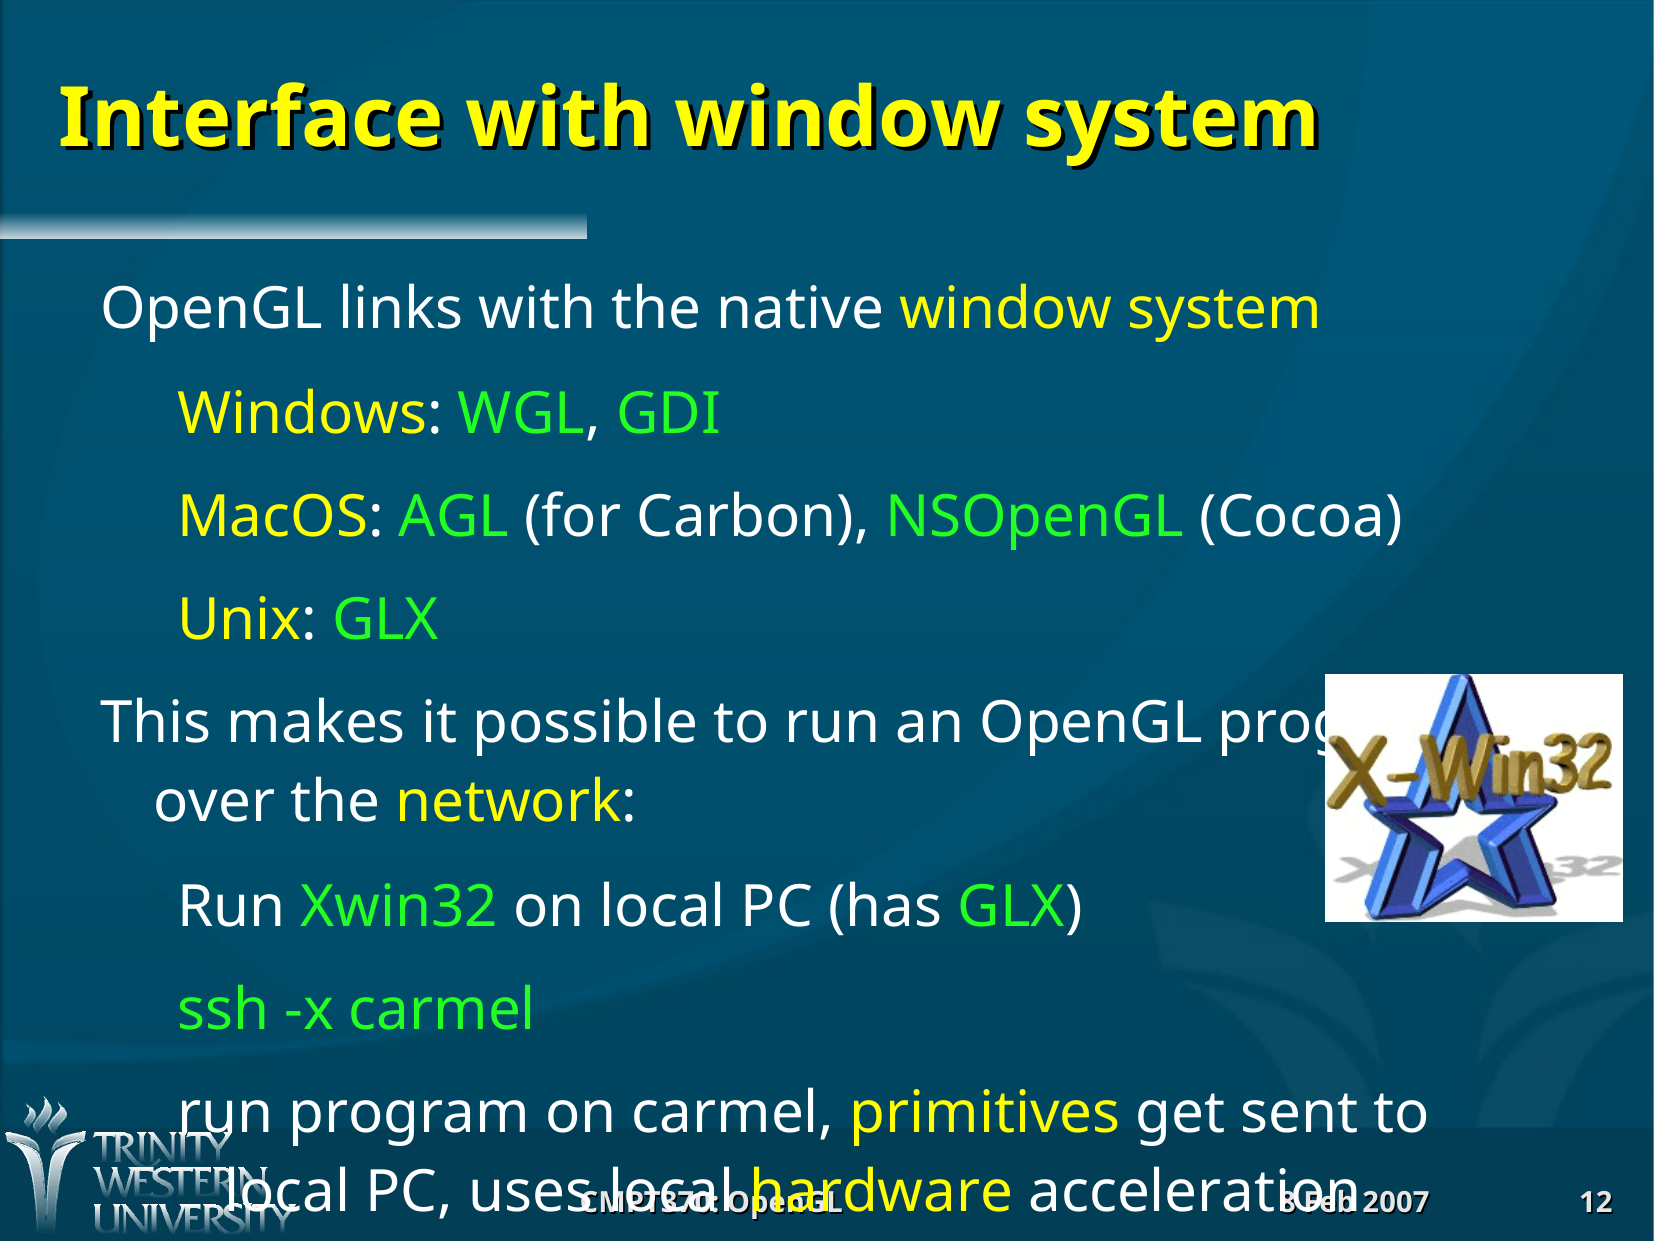

# Interface with window system
OpenGL links with the native window system
Windows: WGL, GDI
MacOS: AGL (for Carbon), NSOpenGL (Cocoa)
Unix: GLX
This makes it possible to run an OpenGL program over the network:
Run Xwin32 on local PC (has GLX)
ssh -x carmel
run program on carmel, primitives get sent to local PC, uses local hardware acceleration
CMPT370: OpenGL
8 Feb 2007
12